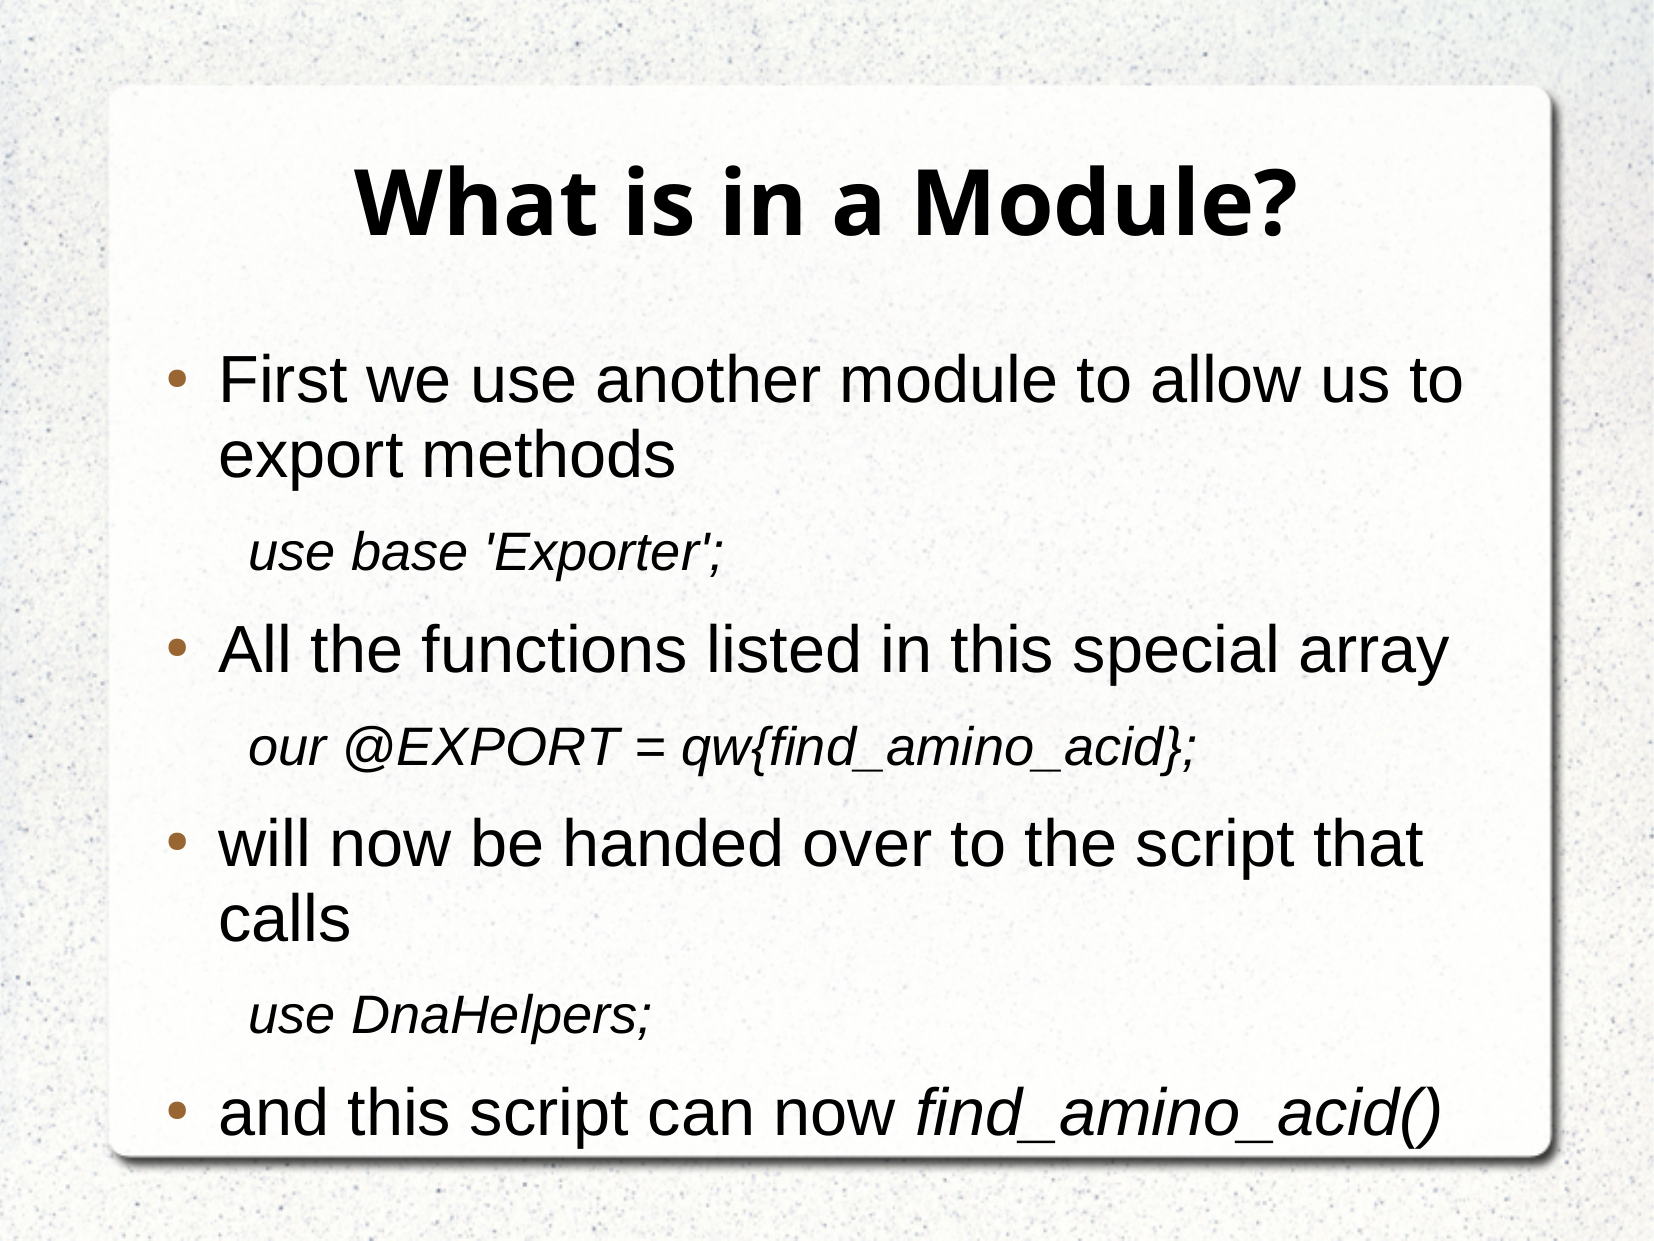

# What is in a Module?
First we use another module to allow us to export methods
 use base 'Exporter';
All the functions listed in this special array
 our @EXPORT = qw{find_amino_acid};
will now be handed over to the script that calls
 use DnaHelpers;
and this script can now find_amino_acid()